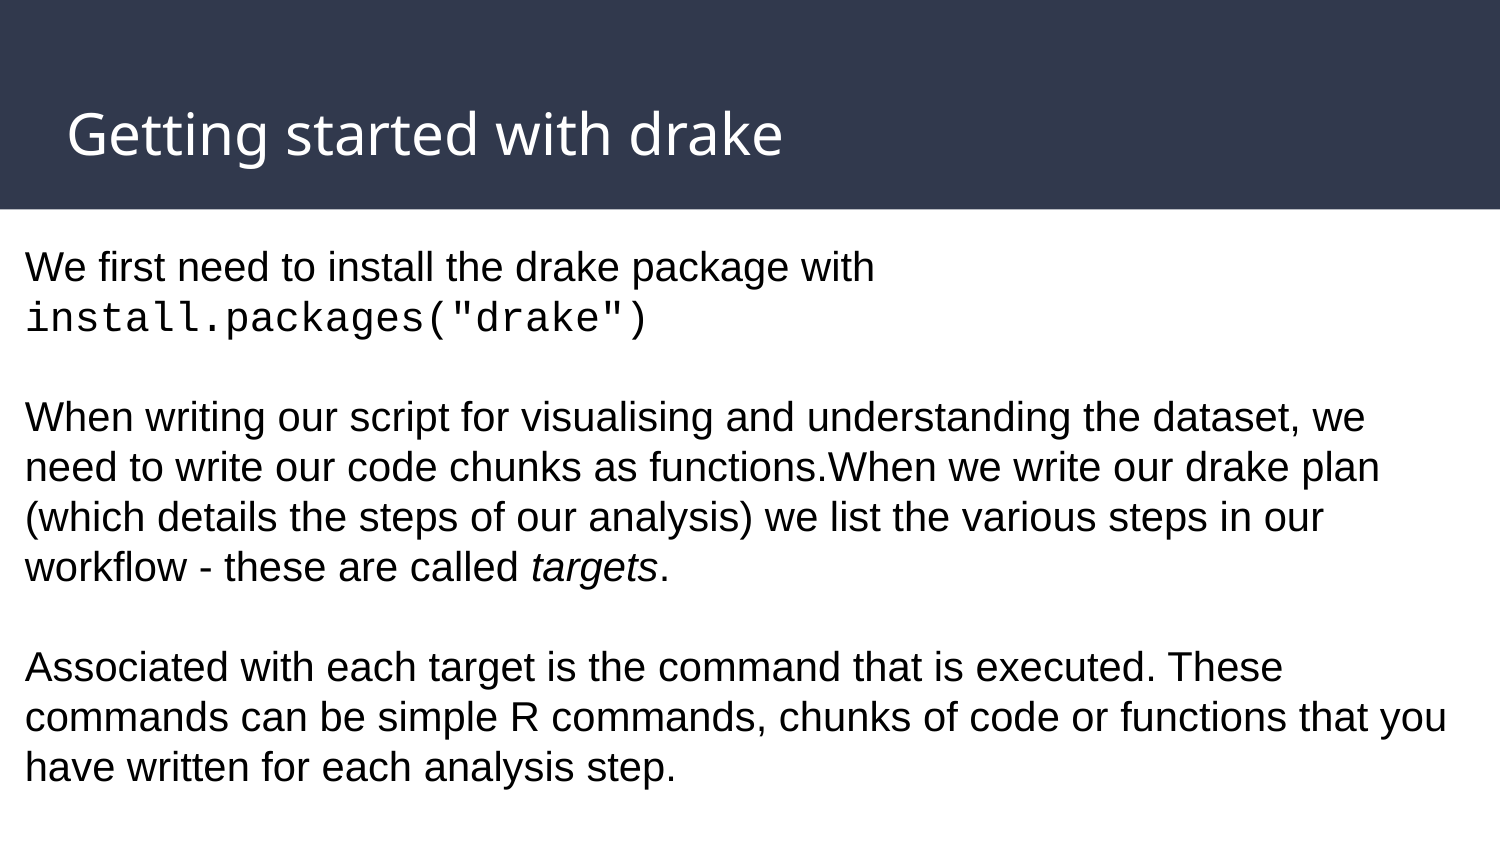

# Getting started with drake
We first need to install the drake package with install.packages("drake")
When writing our script for visualising and understanding the dataset, we need to write our code chunks as functions.When we write our drake plan (which details the steps of our analysis) we list the various steps in our workflow - these are called targets.
Associated with each target is the command that is executed. These commands can be simple R commands, chunks of code or functions that you have written for each analysis step.